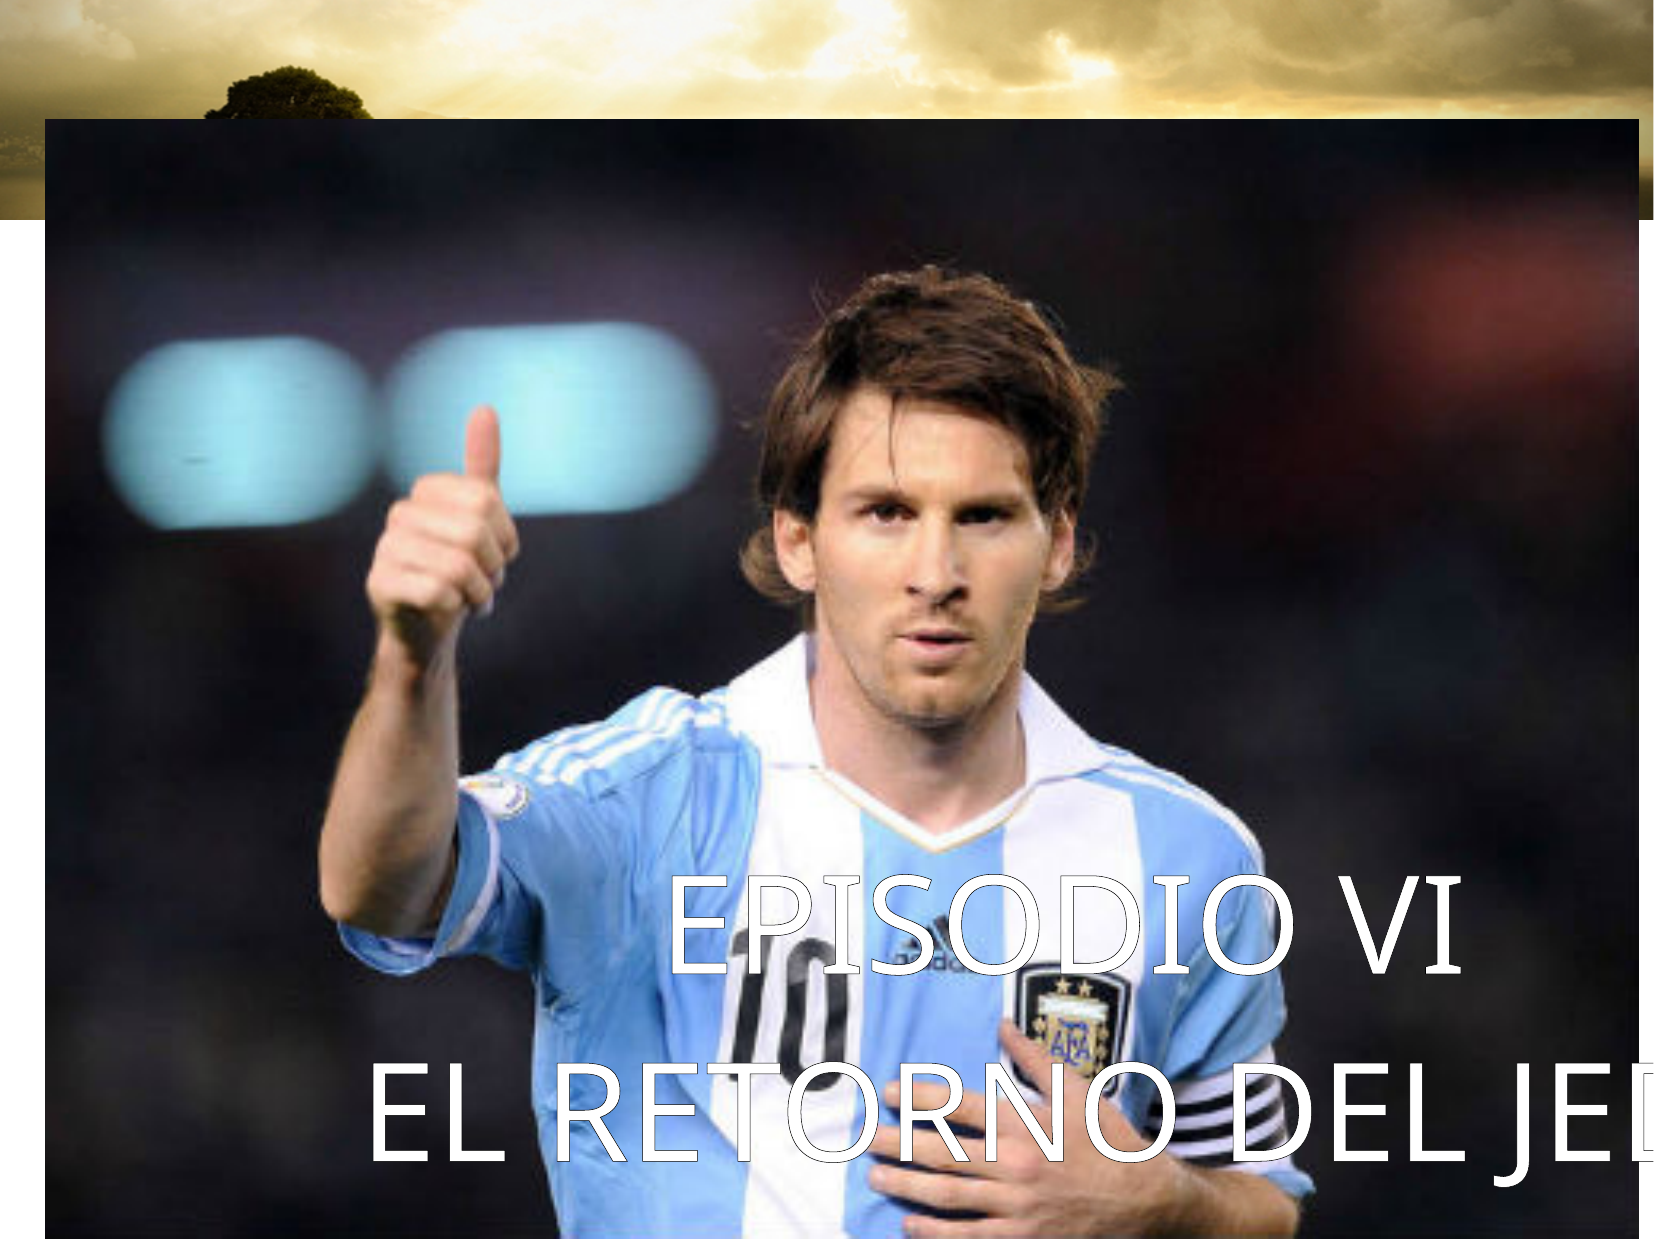

EPISODIO VI
EL RETORNO DEL JEDI
Introducción a la Física (Asorey-Sarmiento)
6